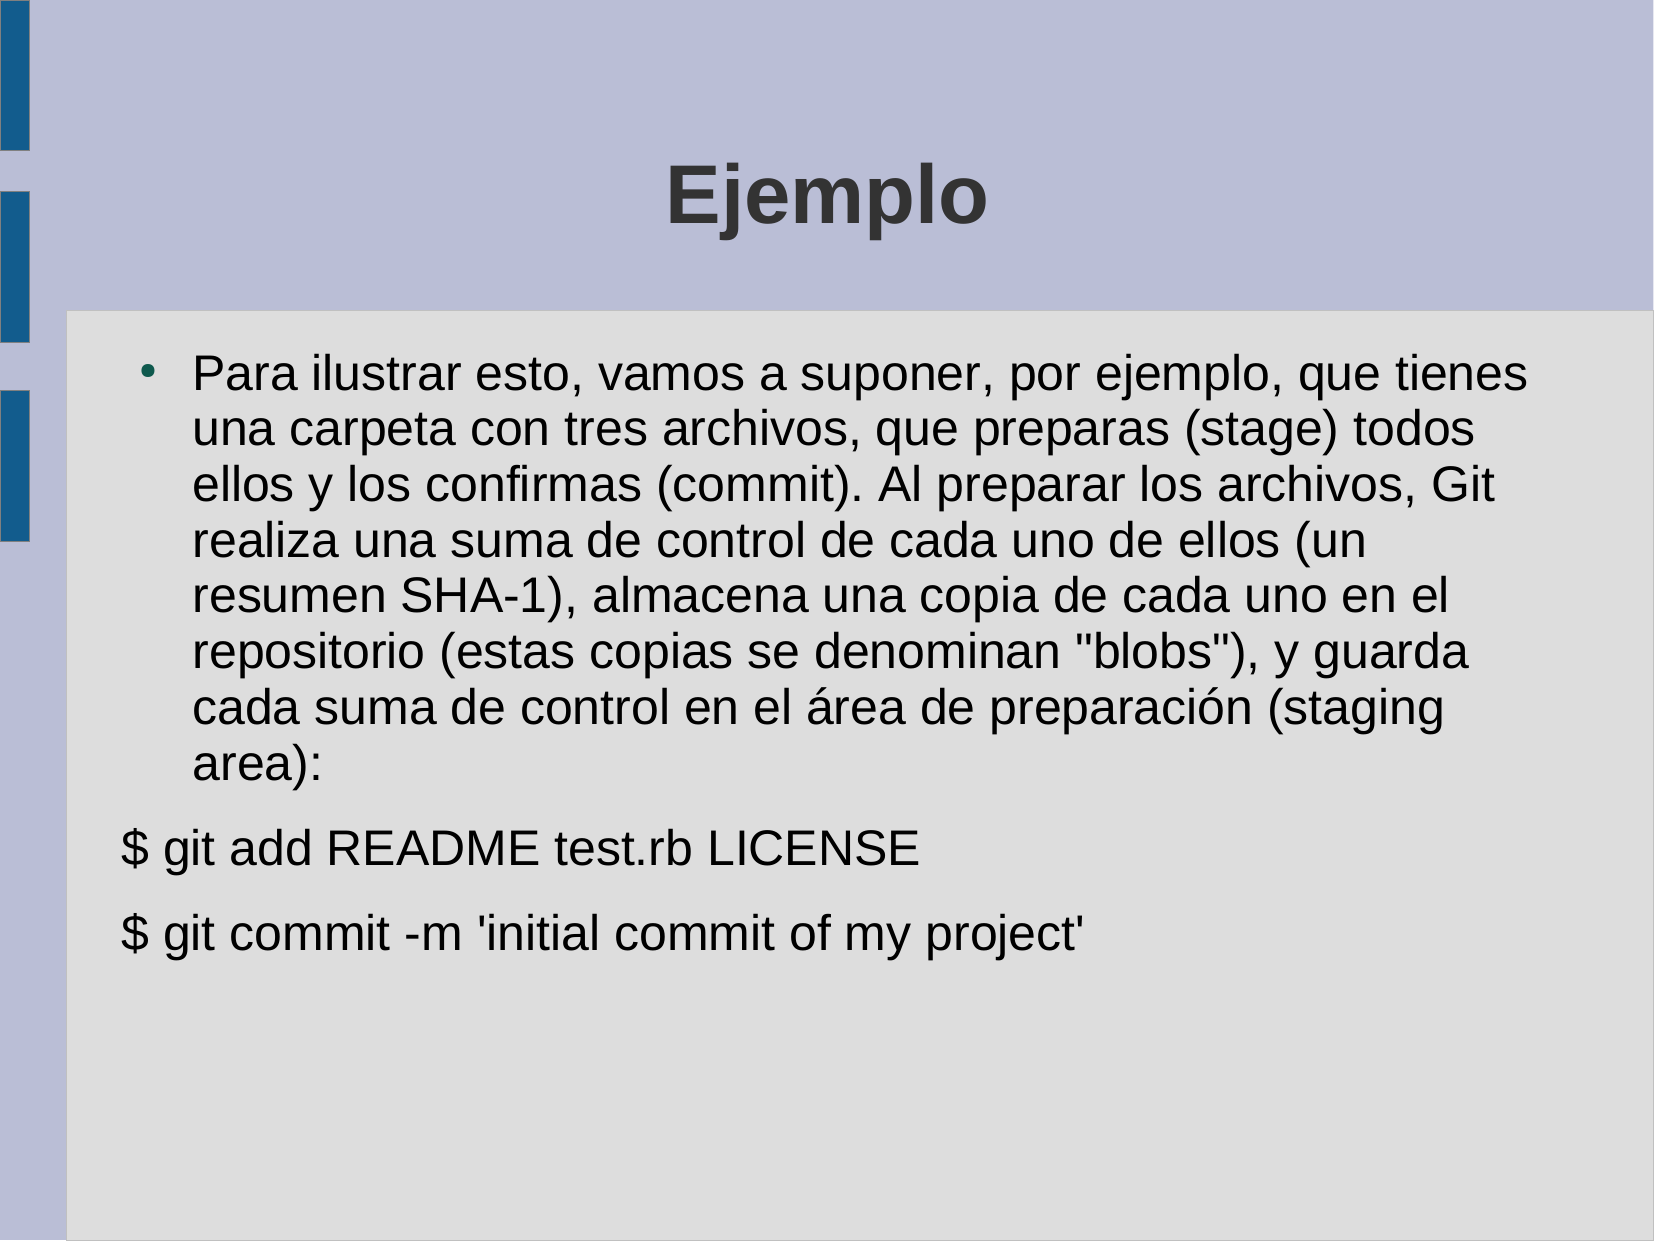

# Ejemplo
Para ilustrar esto, vamos a suponer, por ejemplo, que tienes una carpeta con tres archivos, que preparas (stage) todos ellos y los confirmas (commit). Al preparar los archivos, Git realiza una suma de control de cada uno de ellos (un resumen SHA-1), almacena una copia de cada uno en el repositorio (estas copias se denominan "blobs"), y guarda cada suma de control en el área de preparación (staging area):
$ git add README test.rb LICENSE
$ git commit -m 'initial commit of my project'